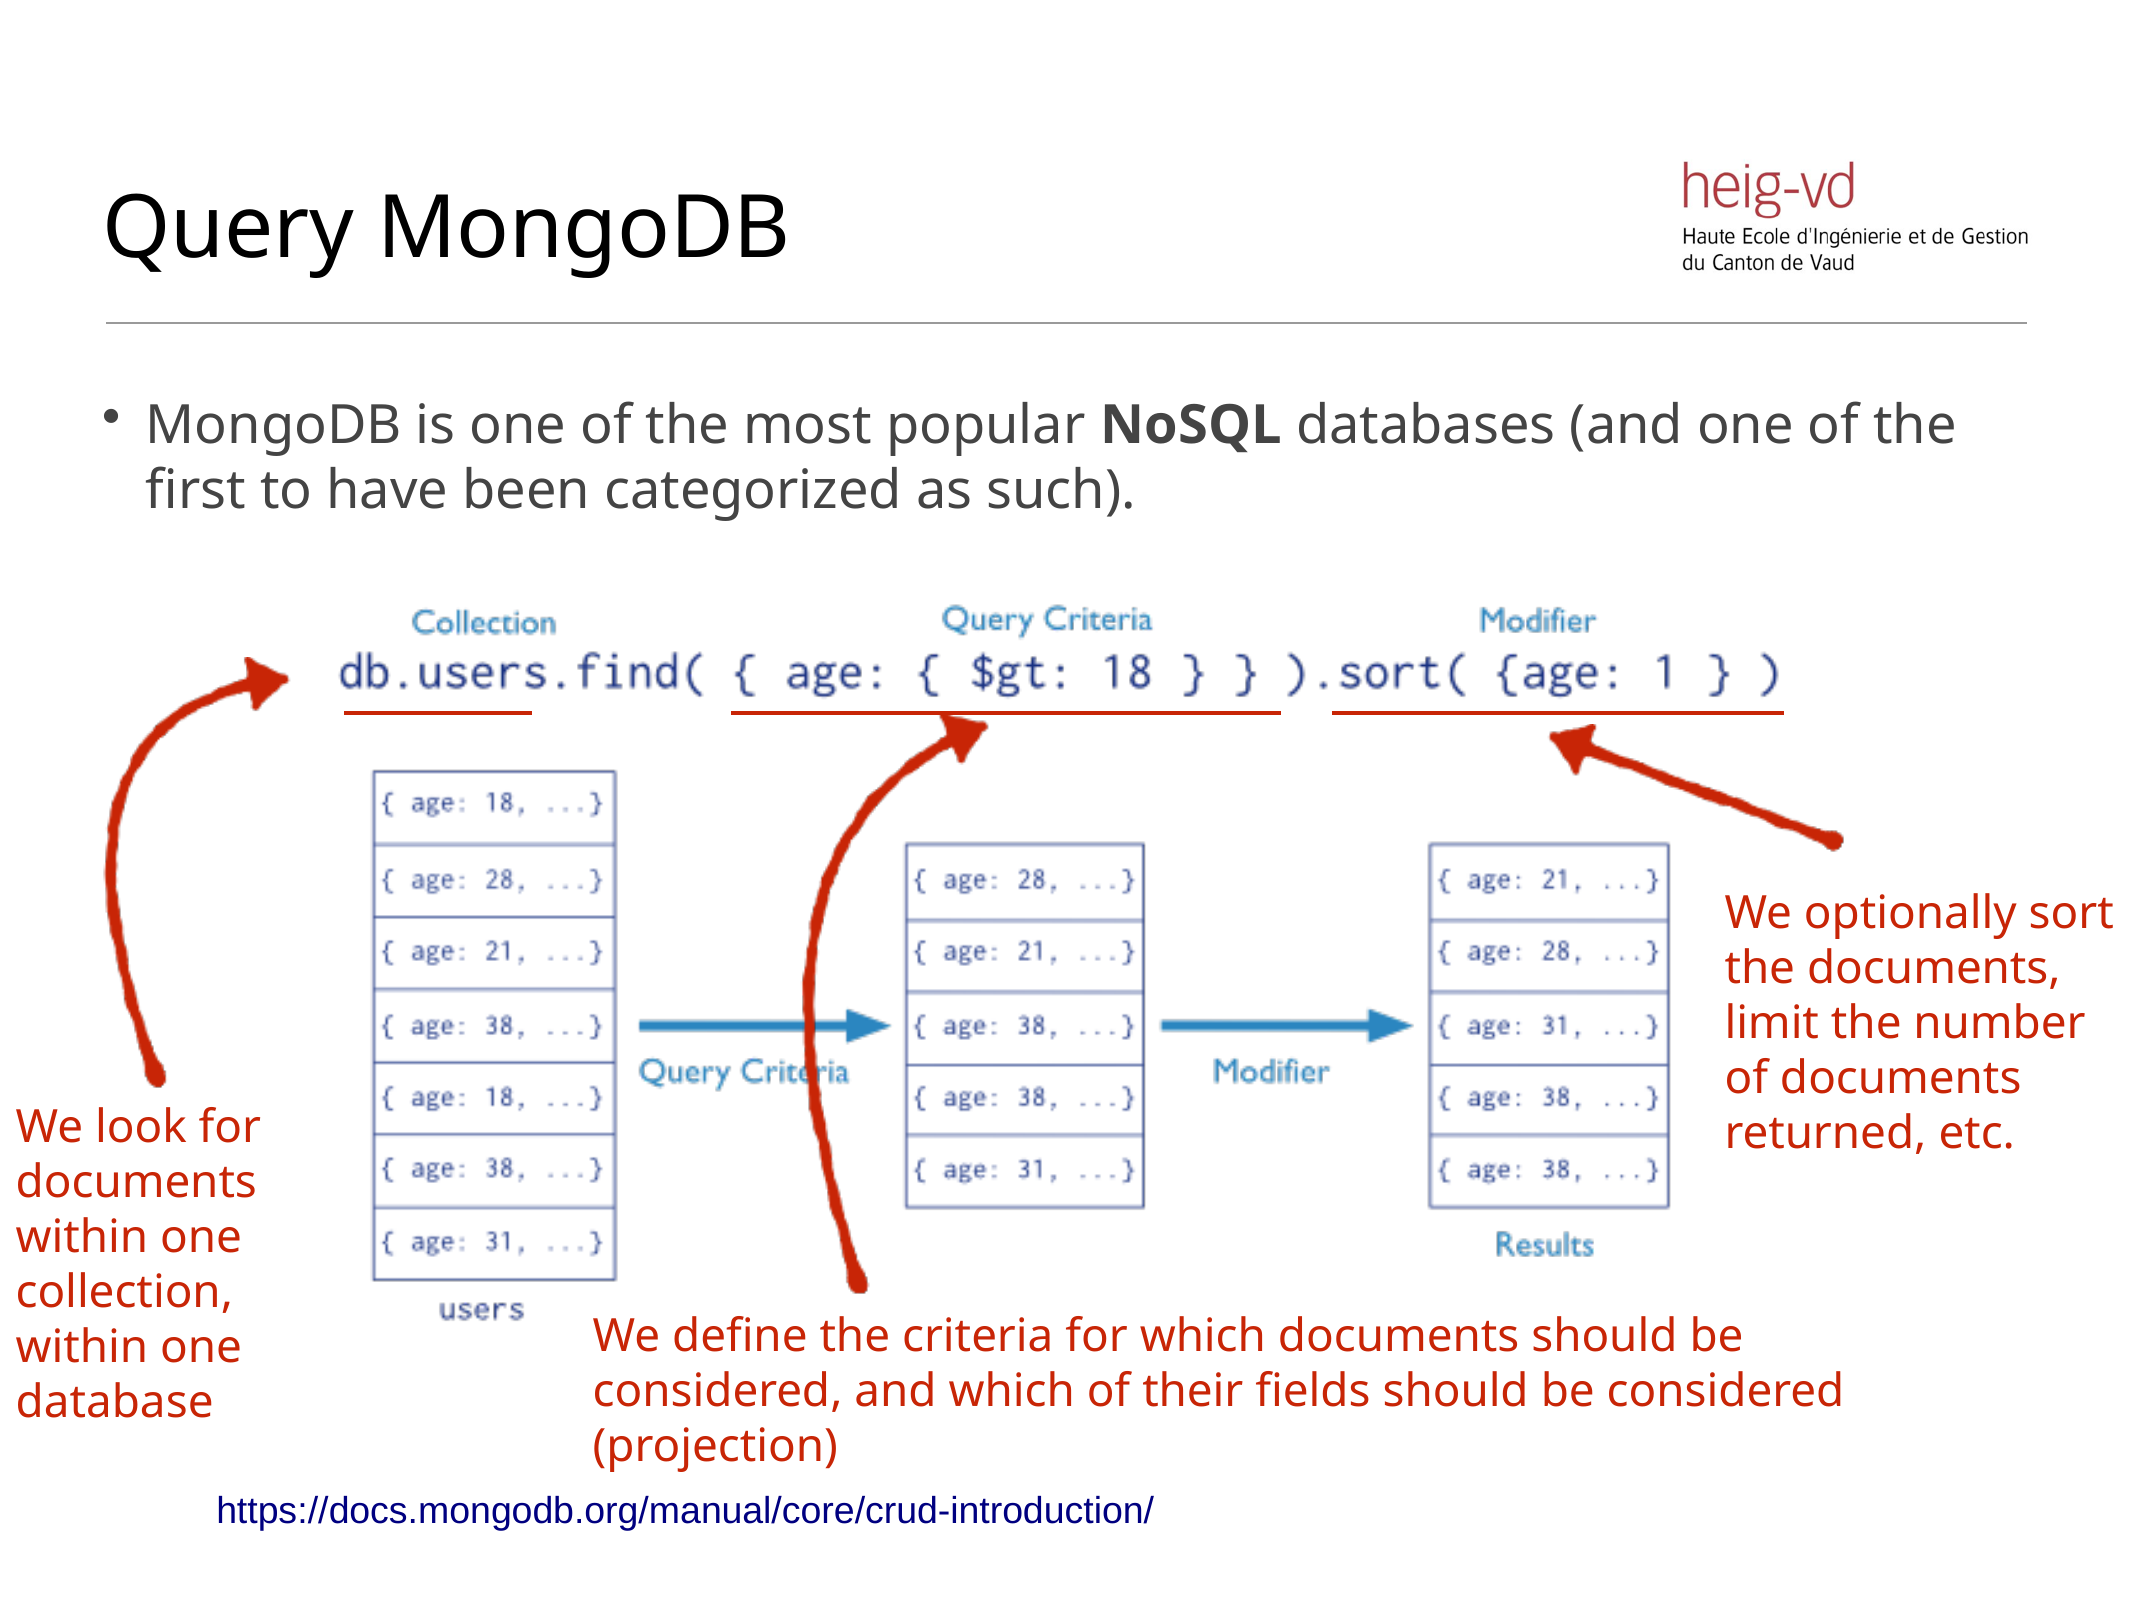

# Query MongoDB
MongoDB is one of the most popular NoSQL databases (and one of the first to have been categorized as such).
We optionally sort the documents, limit the number of documents returned, etc.
We look for documents within one collection, within one database
We define the criteria for which documents should be considered, and which of their fields should be considered (projection)
https://docs.mongodb.org/manual/core/crud-introduction/